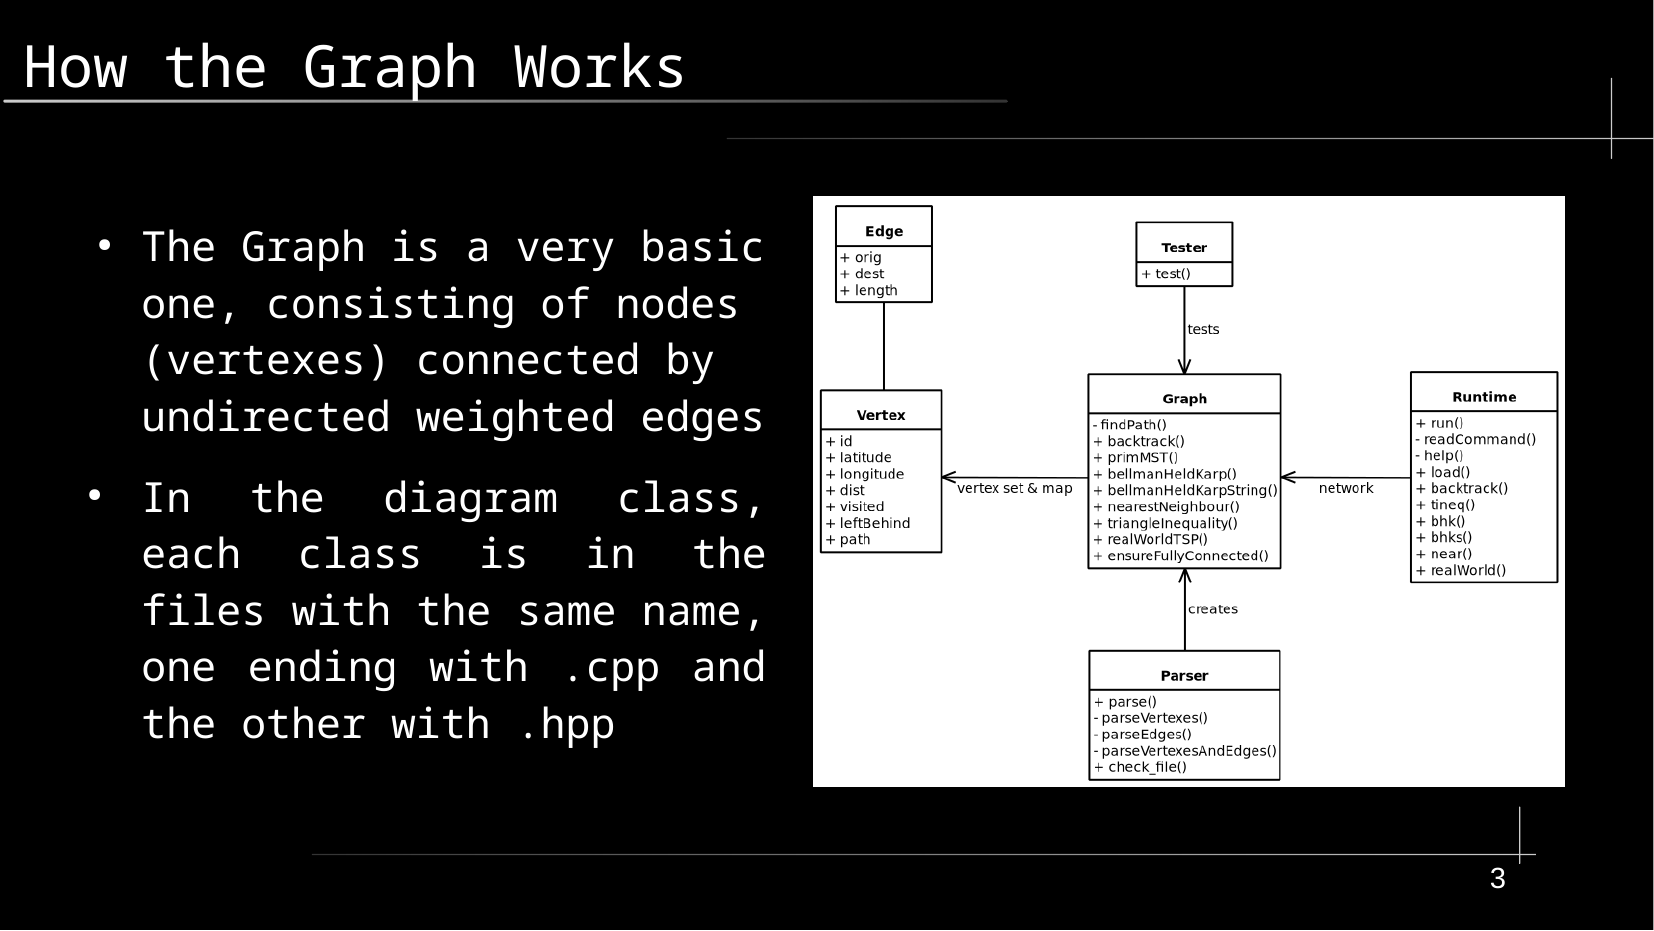

# How the Graph Works
The Graph is a very basic one, consisting of nodes (vertexes) connected by undirected weighted edges
In the diagram class, each class is in the files with the same name, one ending with .cpp and the other with .hpp
3